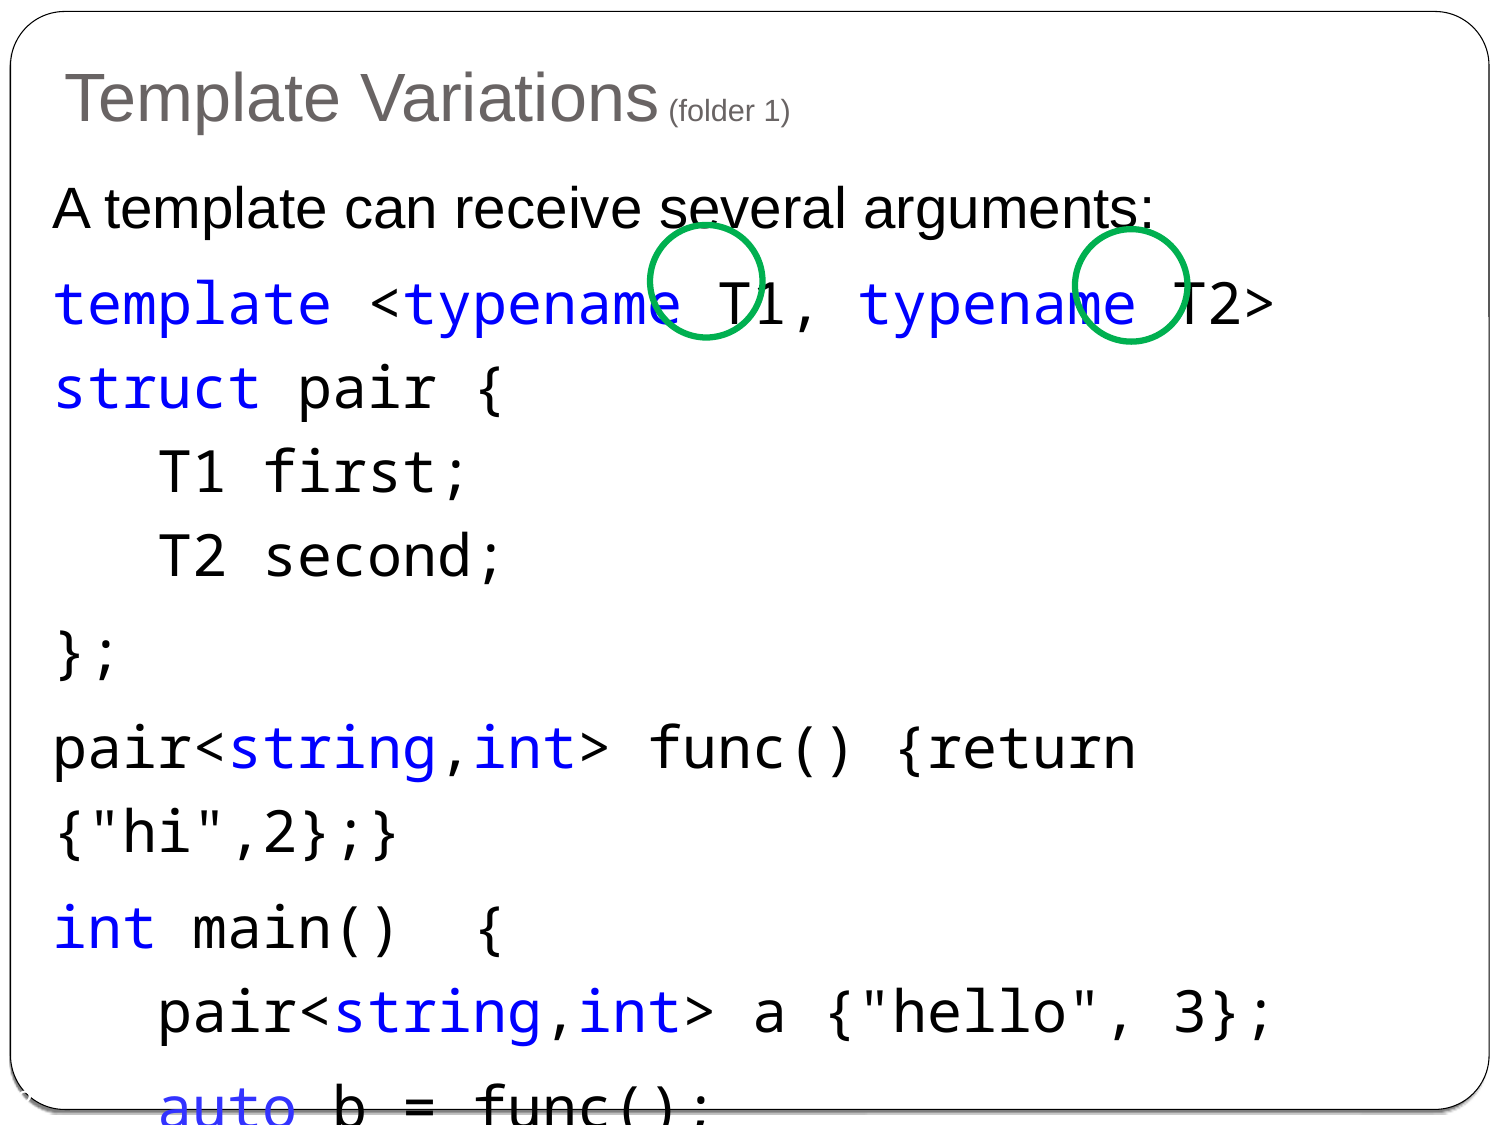

# Template Variations (folder 1)
A template can receive several arguments:
template <typename T1, typename T2>
struct pair {
   T1 first;
   T2 second;
};
pair<string,int> func() {return {"hi",2};}
int main() {
   pair<string,int> a {"hello", 3};
 auto b = func();
}